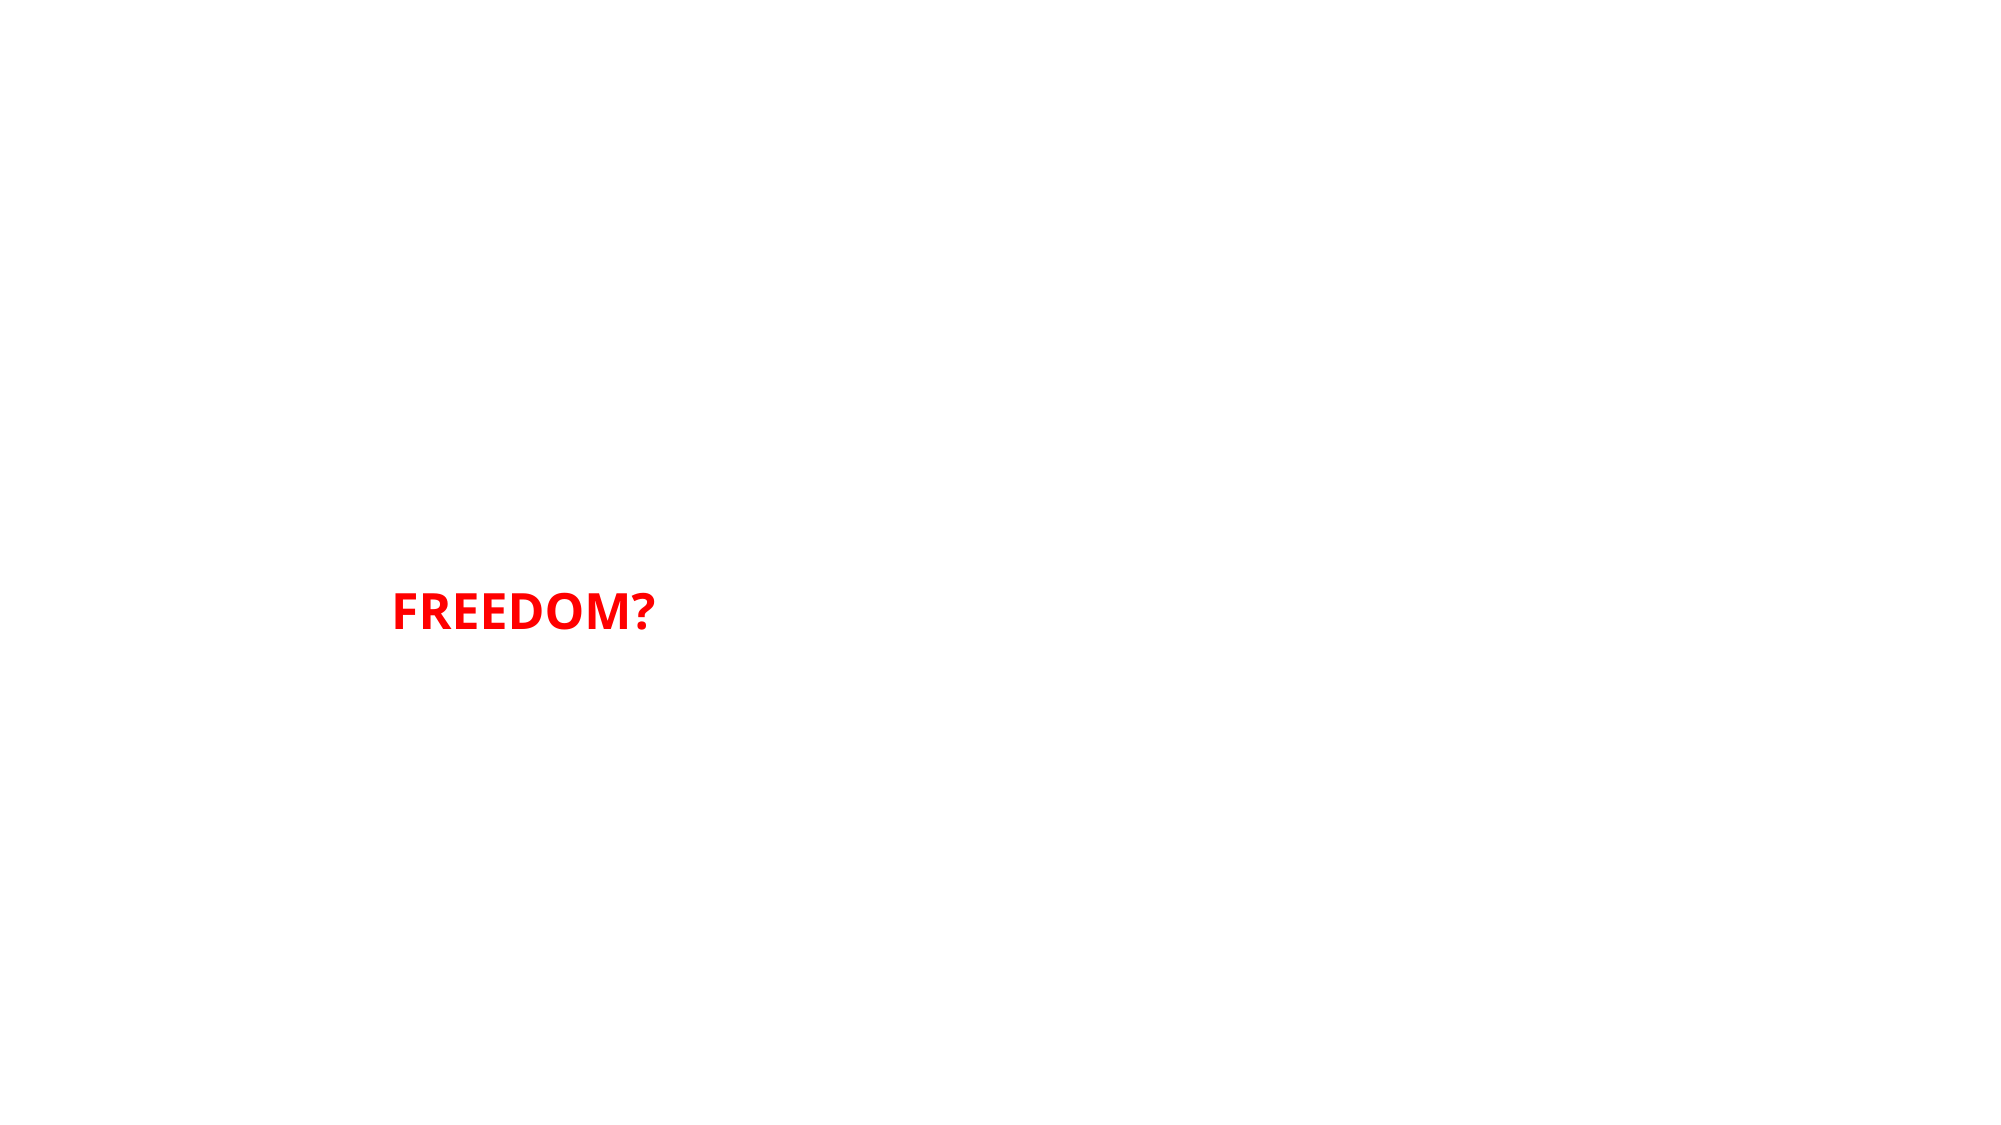

# CAN YOU FIND THE WAY TO YOUR FREEDOM?
AN ARM GROUP GAME